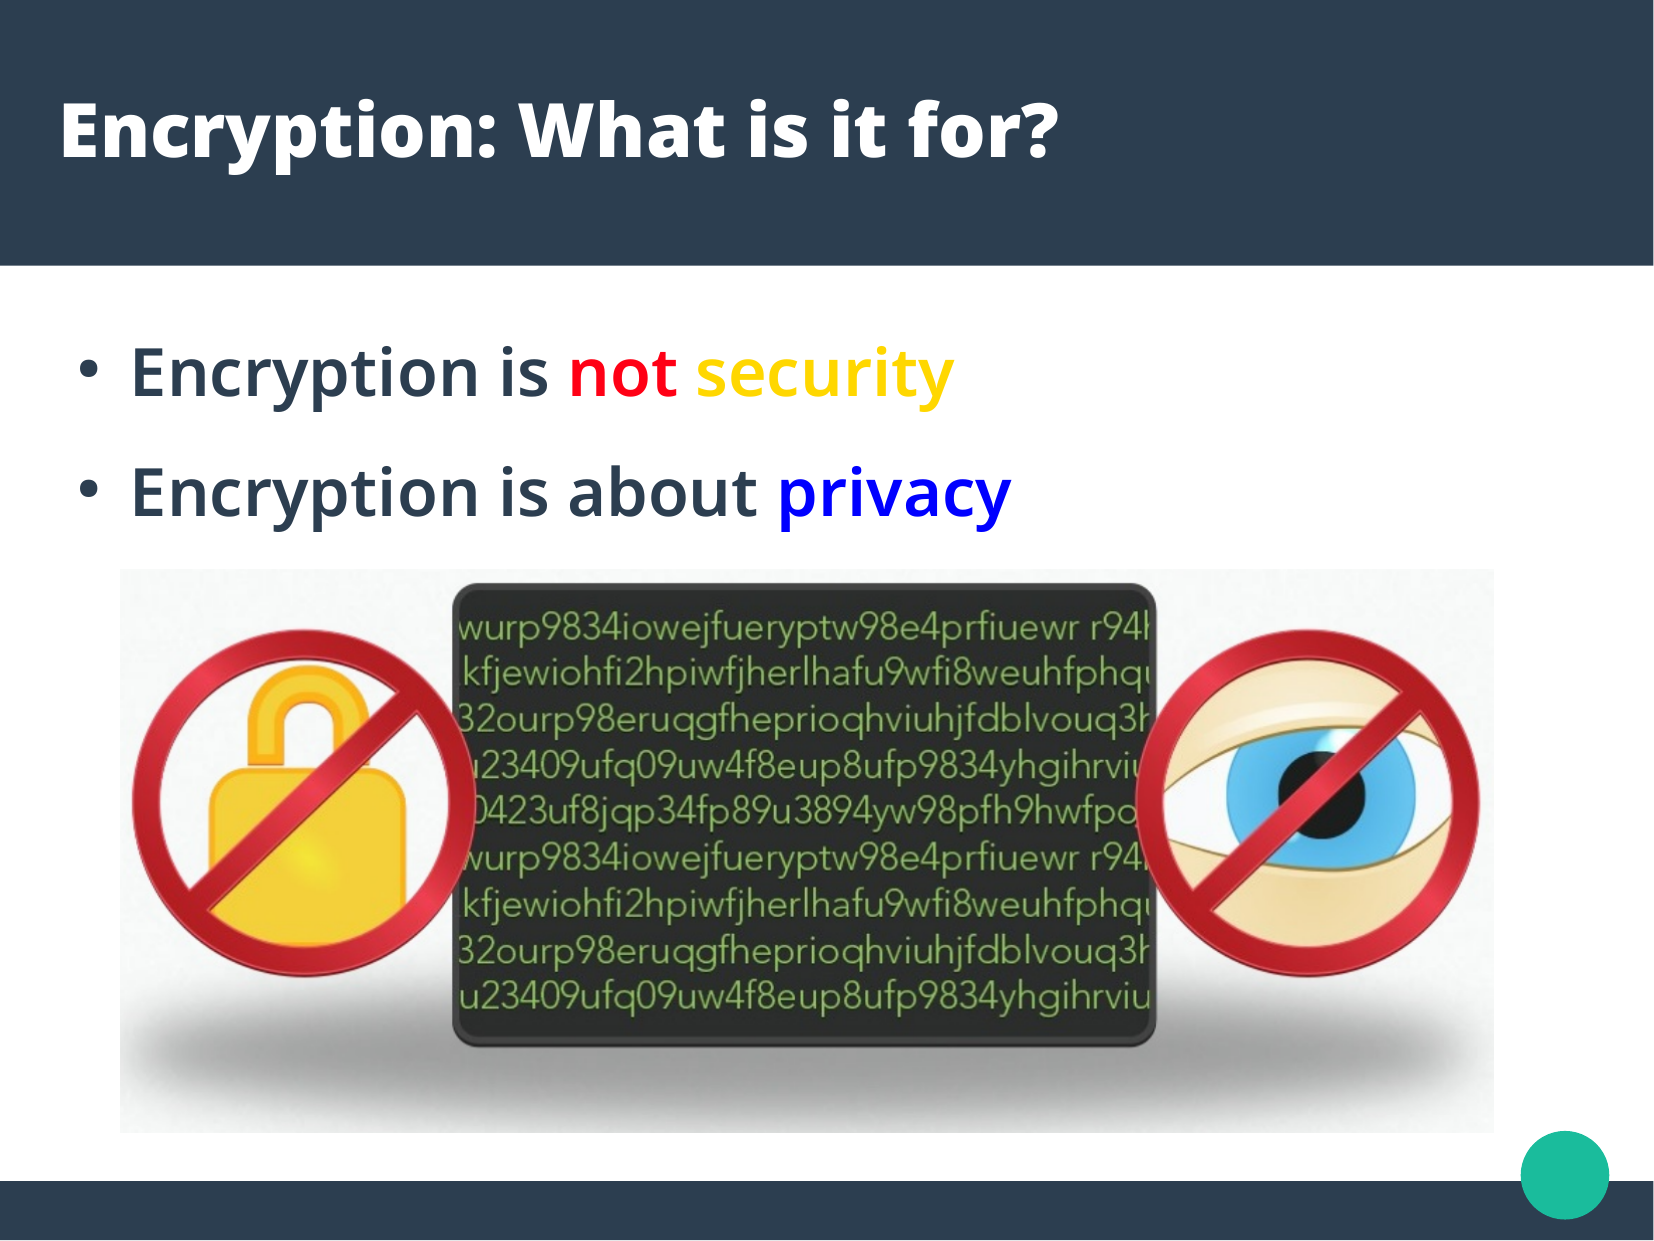

# Encryption: What is it for?
Encryption is not security
Encryption is about privacy